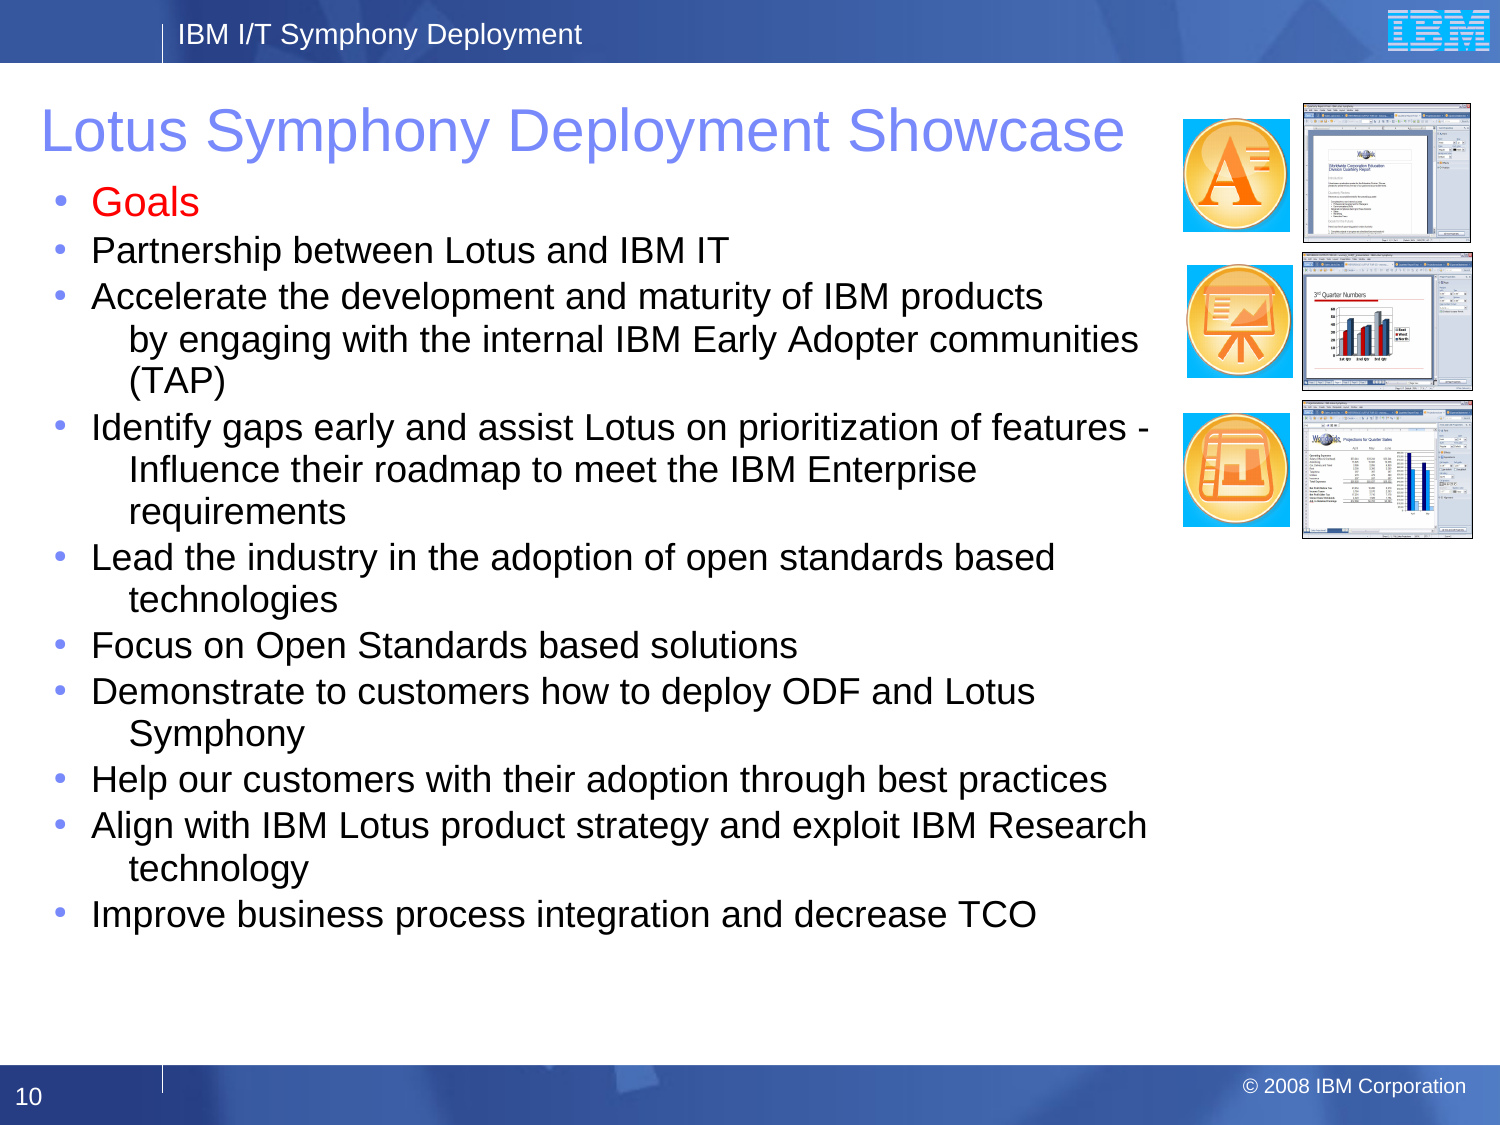

# Lotus Symphony Deployment Showcase
Goals
Partnership between Lotus and IBM IT
Accelerate the development and maturity of IBM products
by engaging with the internal IBM Early Adopter communities (TAP)
Identify gaps early and assist Lotus on prioritization of features - Influence their roadmap to meet the IBM Enterprise requirements
Lead the industry in the adoption of open standards based technologies
Focus on Open Standards based solutions
Demonstrate to customers how to deploy ODF and Lotus Symphony
Help our customers with their adoption through best practices
Align with IBM Lotus product strategy and exploit IBM Research technology
Improve business process integration and decrease TCO